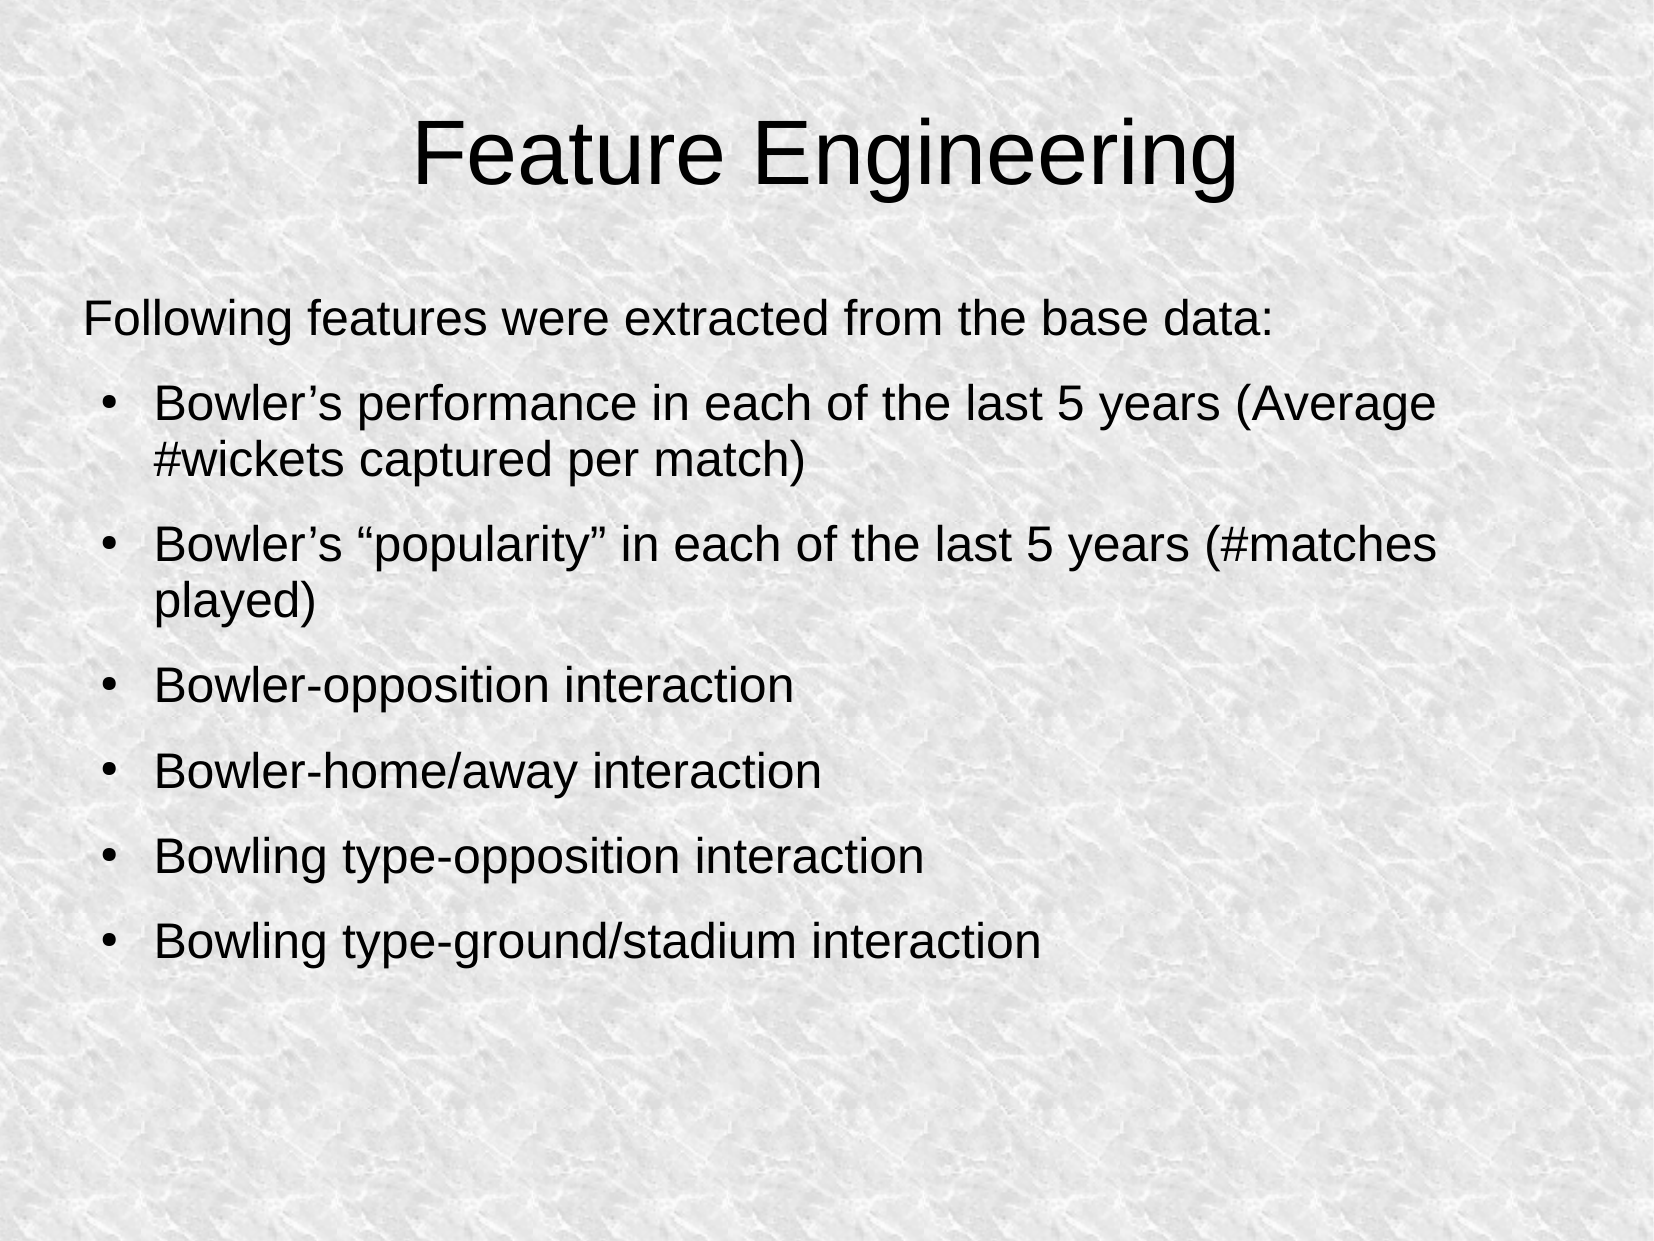

# Feature Engineering
Following features were extracted from the base data:
Bowler’s performance in each of the last 5 years (Average #wickets captured per match)
Bowler’s “popularity” in each of the last 5 years (#matches played)
Bowler-opposition interaction
Bowler-home/away interaction
Bowling type-opposition interaction
Bowling type-ground/stadium interaction